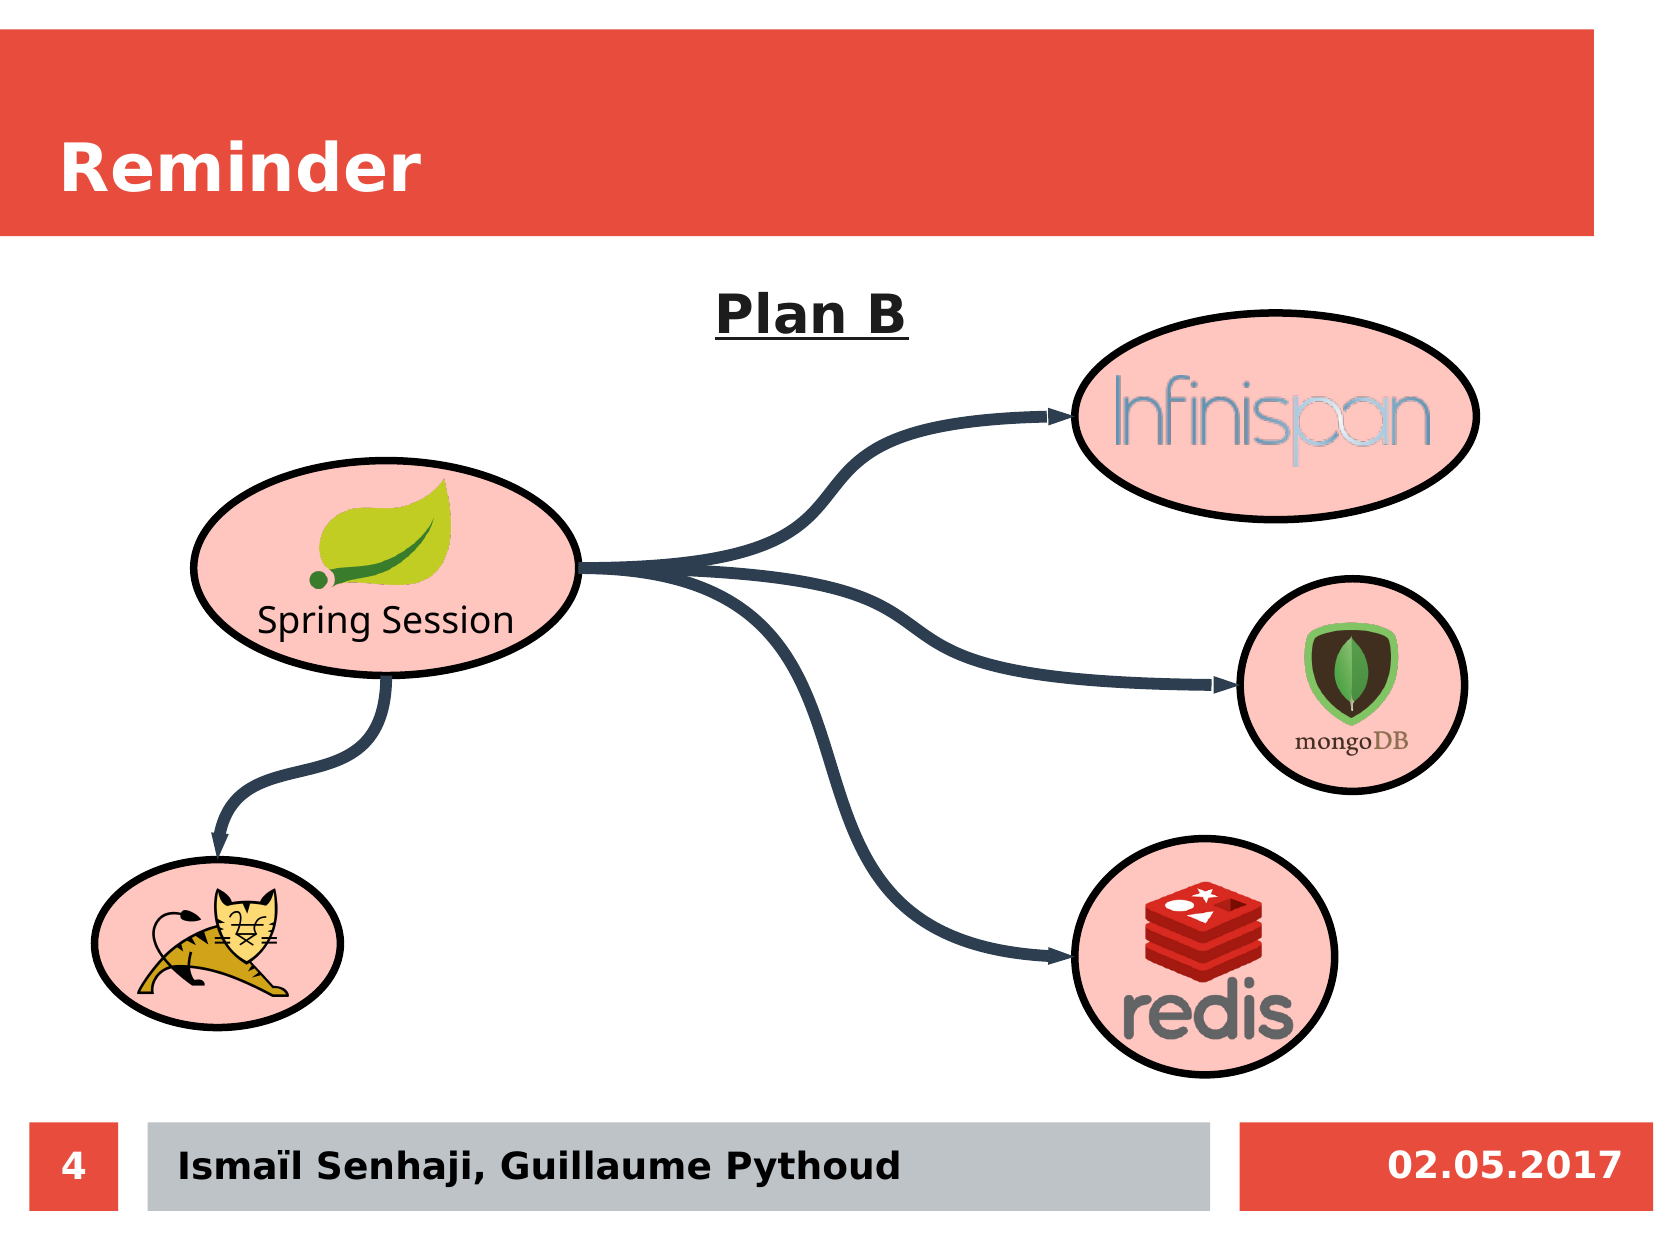

# Reminder
Plan B
Spring Session
4
Ismaïl Senhaji, Guillaume Pythoud
02.05.2017